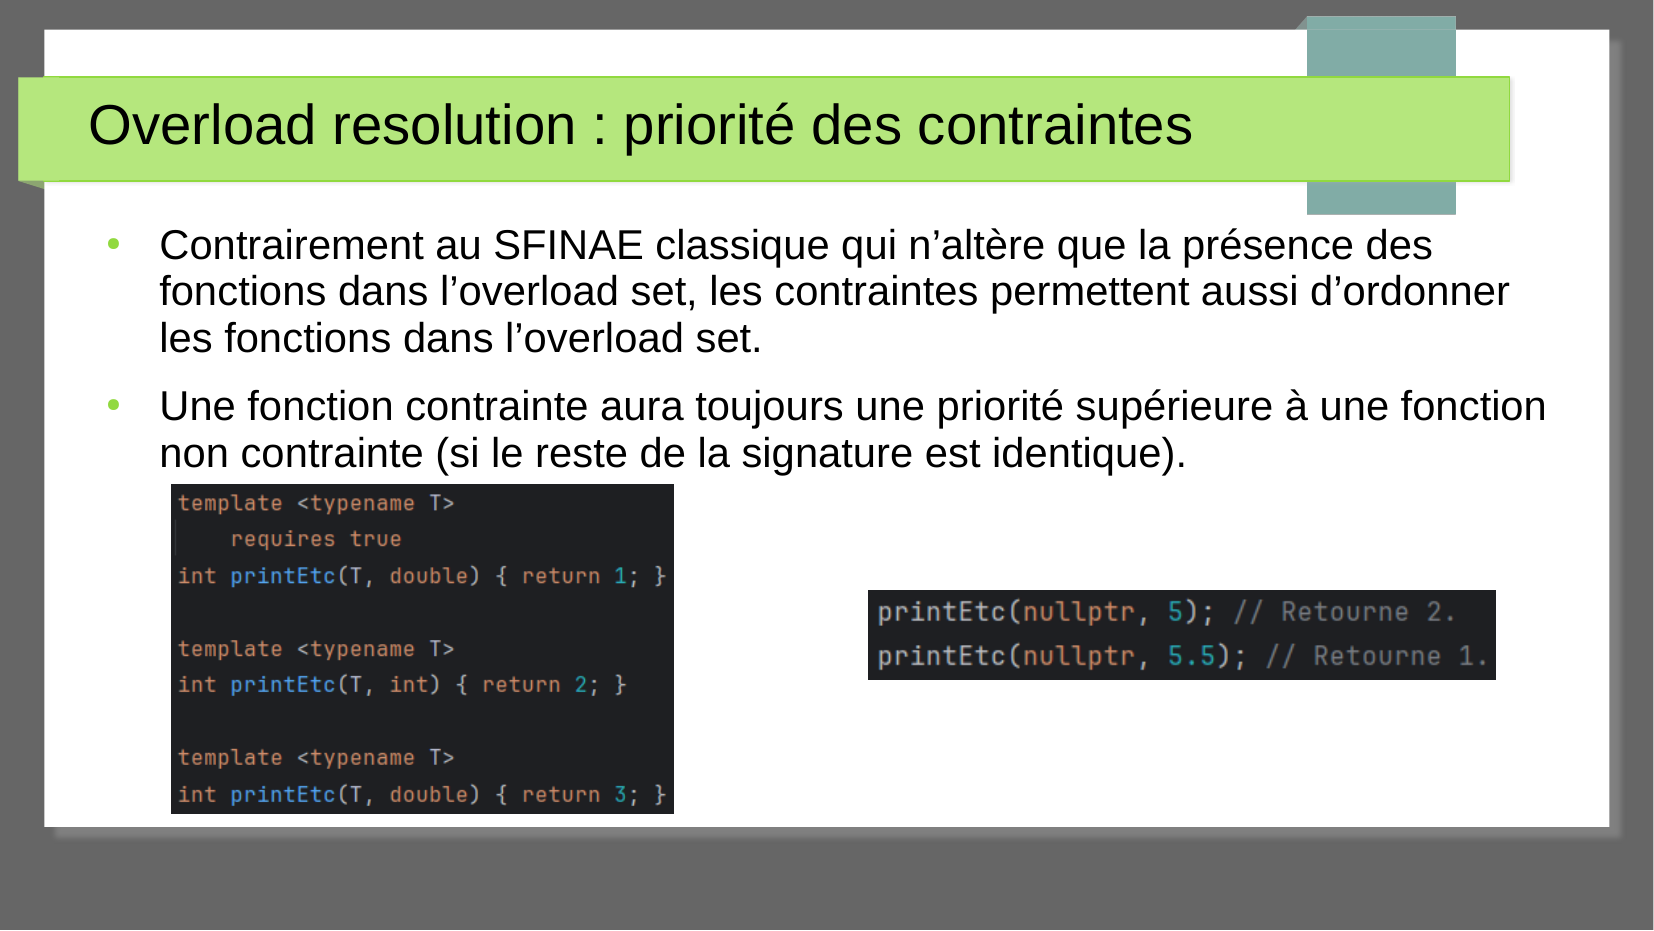

# Overload resolution : priorité des contraintes
Contrairement au SFINAE classique qui n’altère que la présence des fonctions dans l’overload set, les contraintes permettent aussi d’ordonner les fonctions dans l’overload set.
Une fonction contrainte aura toujours une priorité supérieure à une fonction non contrainte (si le reste de la signature est identique).